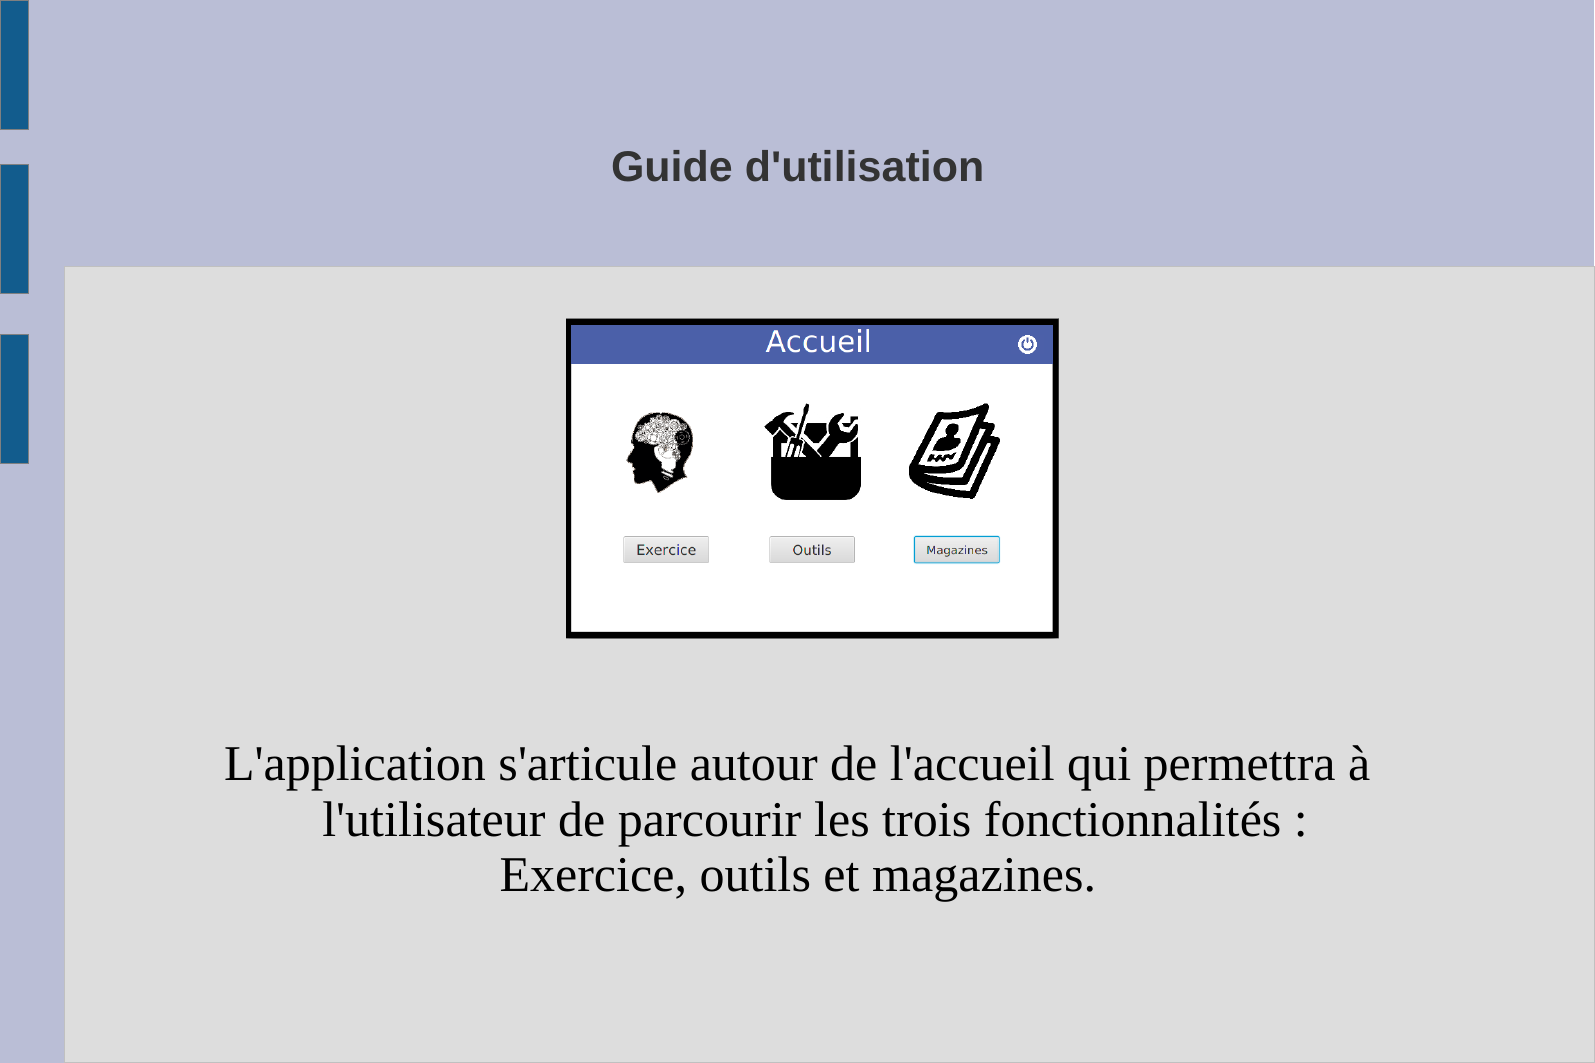

# Guide d'utilisation
L'application s'articule autour de l'accueil qui permettra à l'utilisateur de parcourir les trois fonctionnalités :
Exercice, outils et magazines.